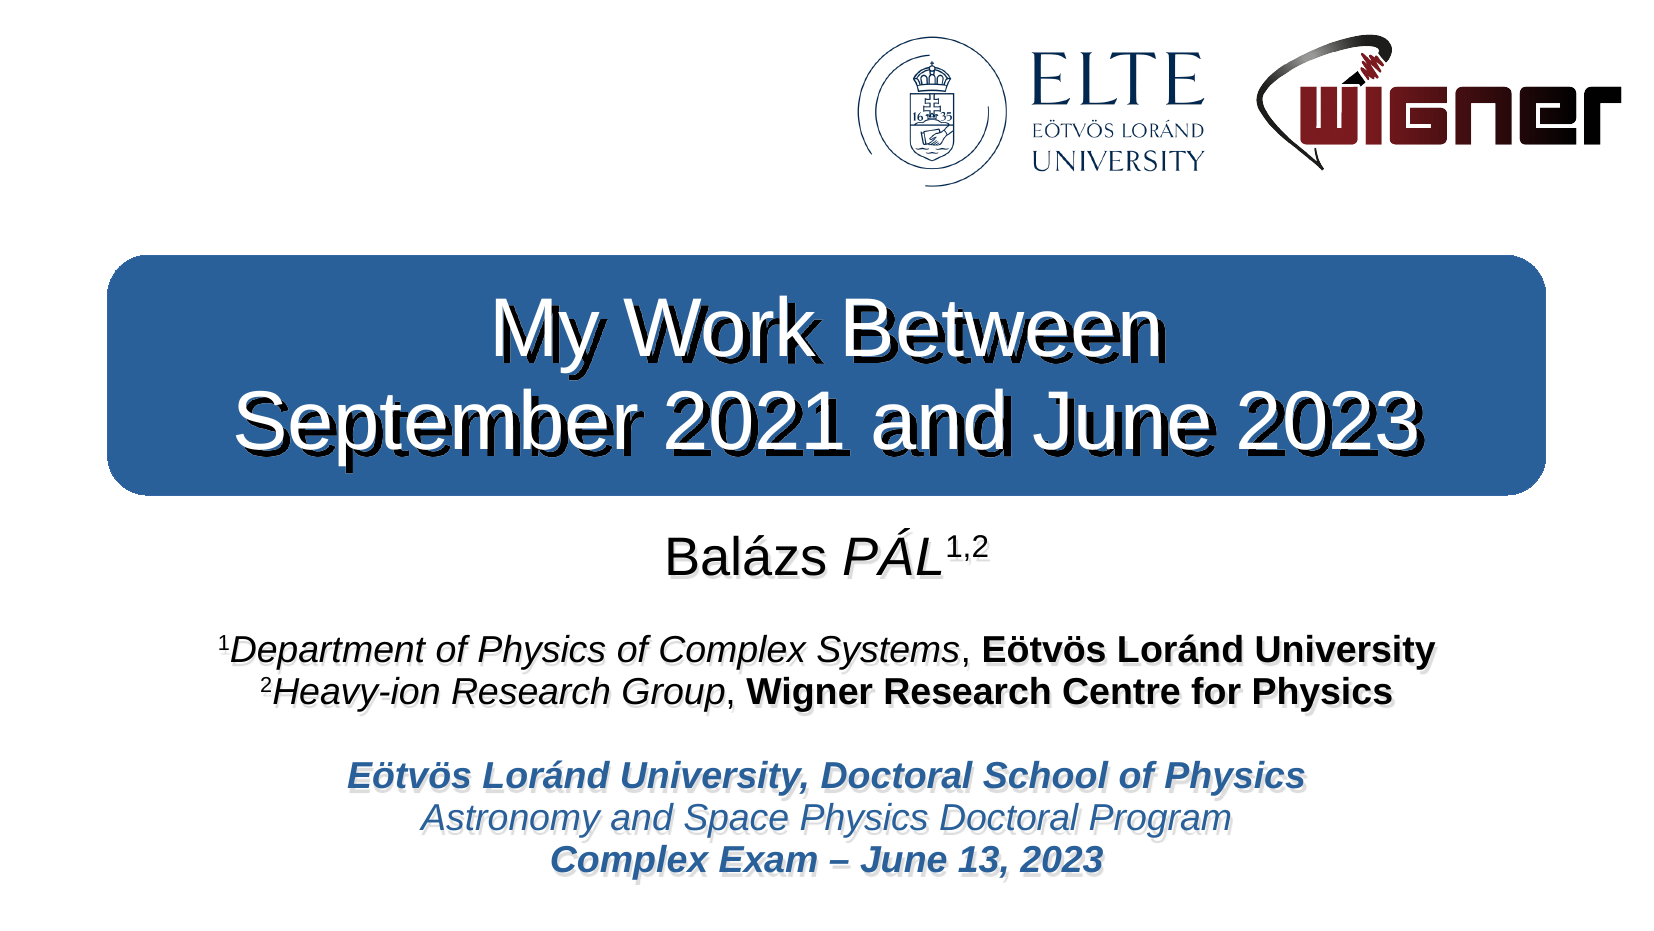

# My Work Between September 2021 and June 2023
Balázs PÁL1,2
1Department of Physics of Complex Systems, Eötvös Loránd University
2Heavy-ion Research Group, Wigner Research Centre for Physics
Eötvös Loránd University, Doctoral School of Physics
Astronomy and Space Physics Doctoral Program
Complex Exam – June 13, 2023